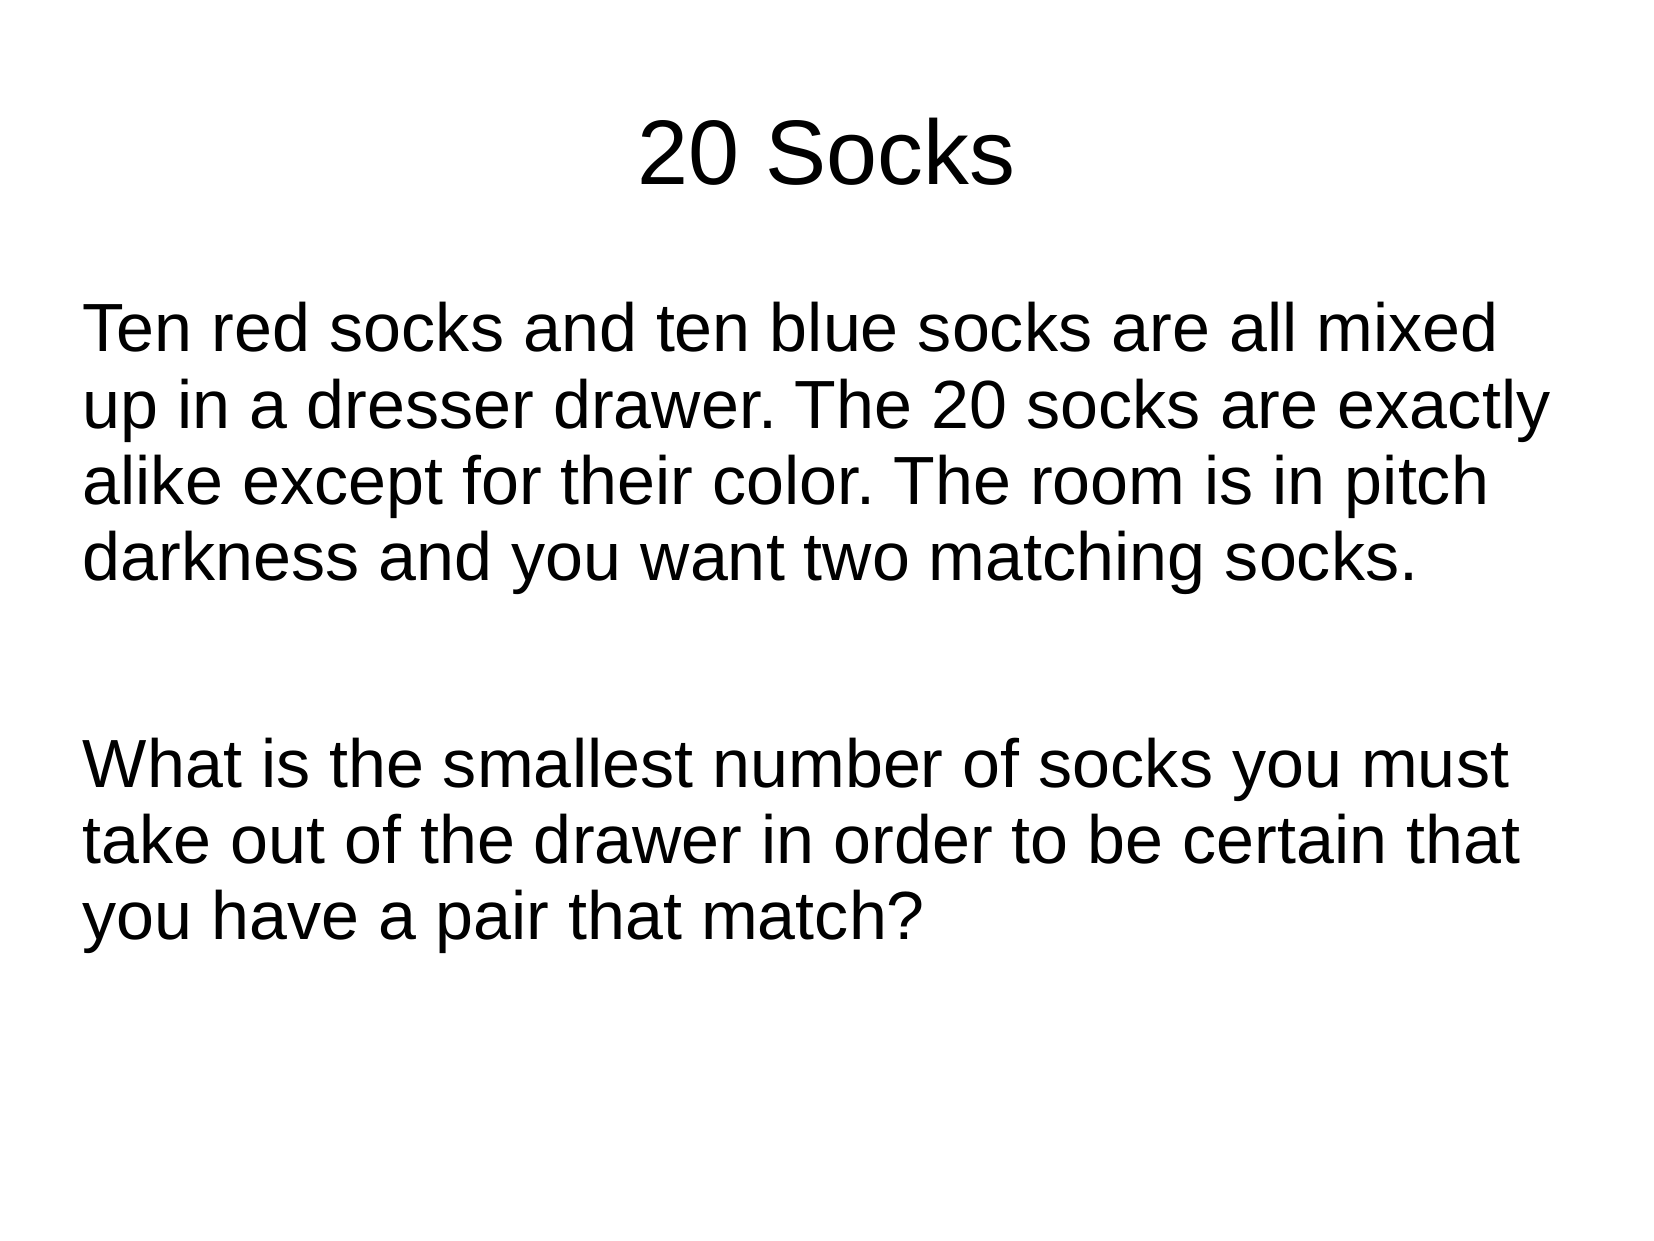

# 20 Socks
Ten red socks and ten blue socks are all mixed up in a dresser drawer. The 20 socks are exactly alike except for their color. The room is in pitch darkness and you want two matching socks.
What is the smallest number of socks you must take out of the drawer in order to be certain that you have a pair that match?